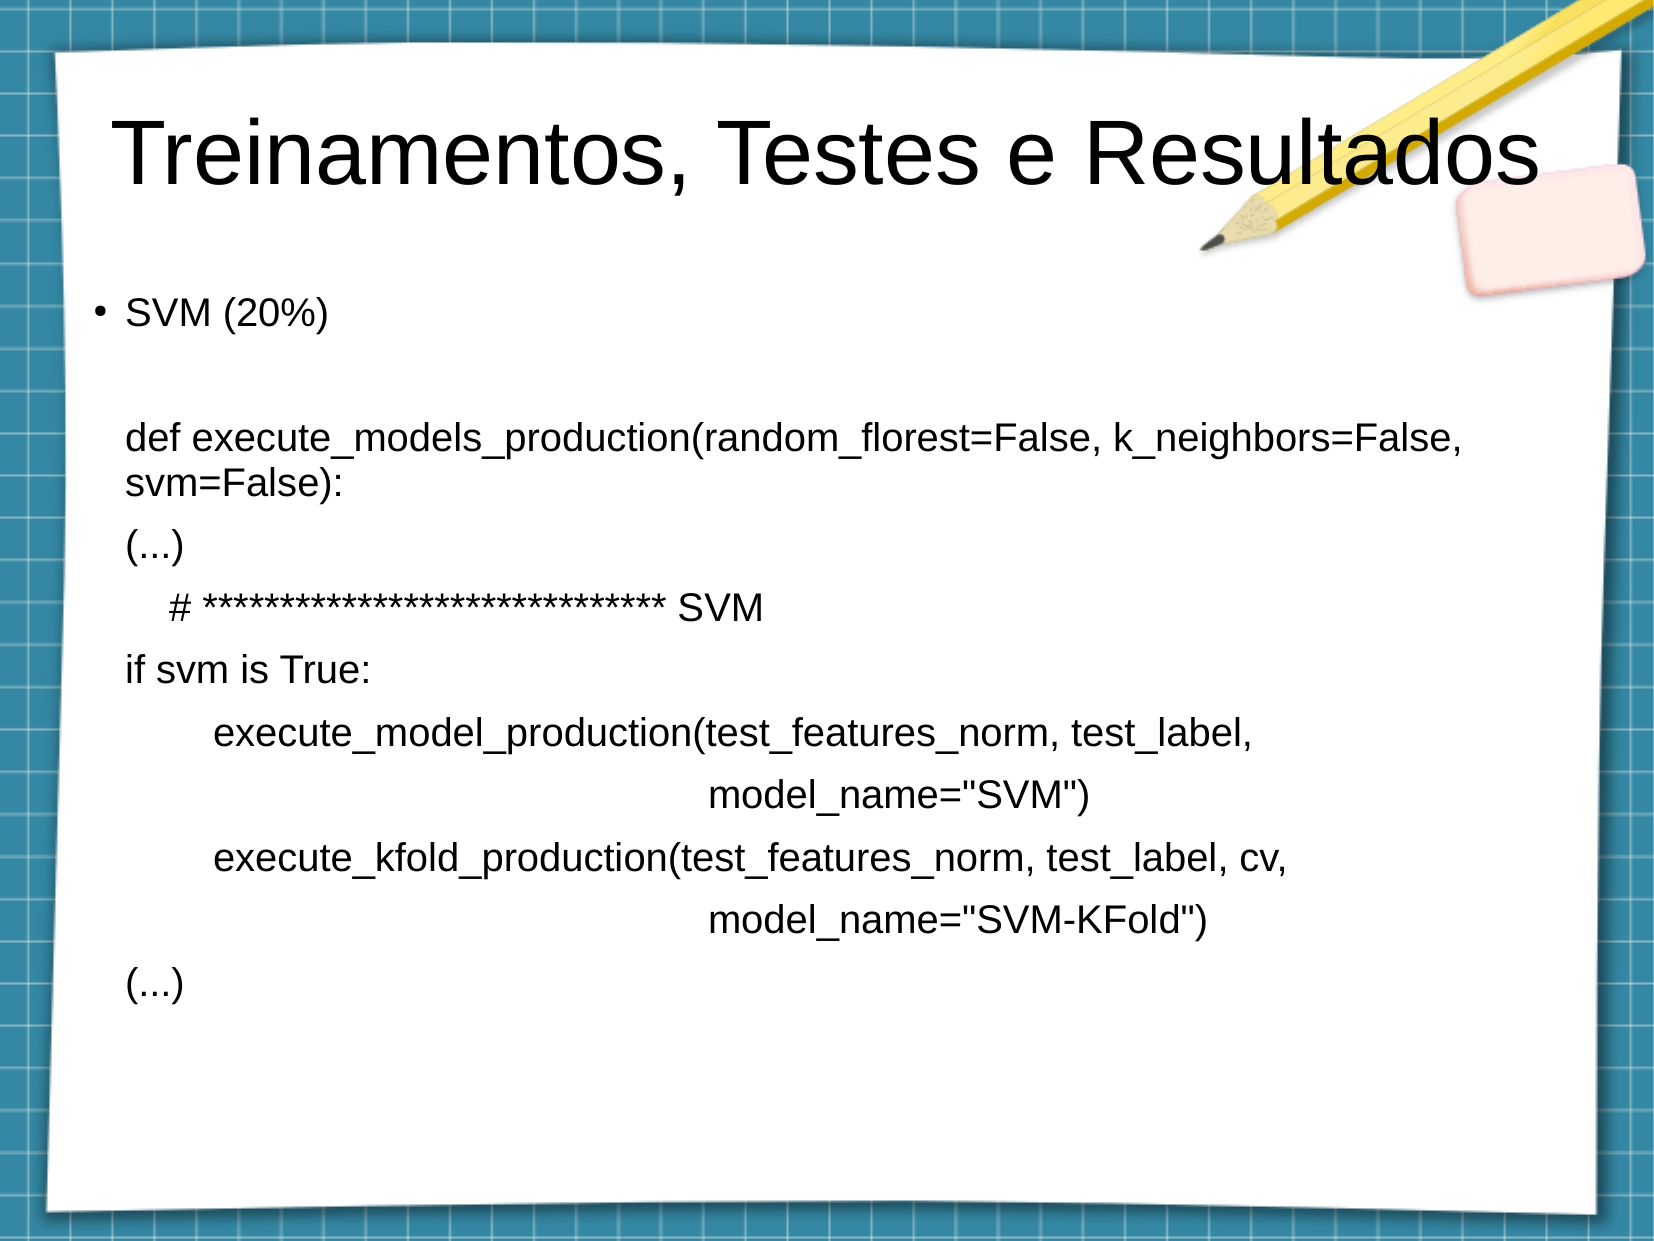

# Treinamentos, Testes e Resultados
SVM (20%)
def execute_models_production(random_florest=False, k_neighbors=False, svm=False):
(...)
 # ****************************** SVM
if svm is True:
 execute_model_production(test_features_norm, test_label,
 model_name="SVM")
 execute_kfold_production(test_features_norm, test_label, cv,
 model_name="SVM-KFold")
(...)